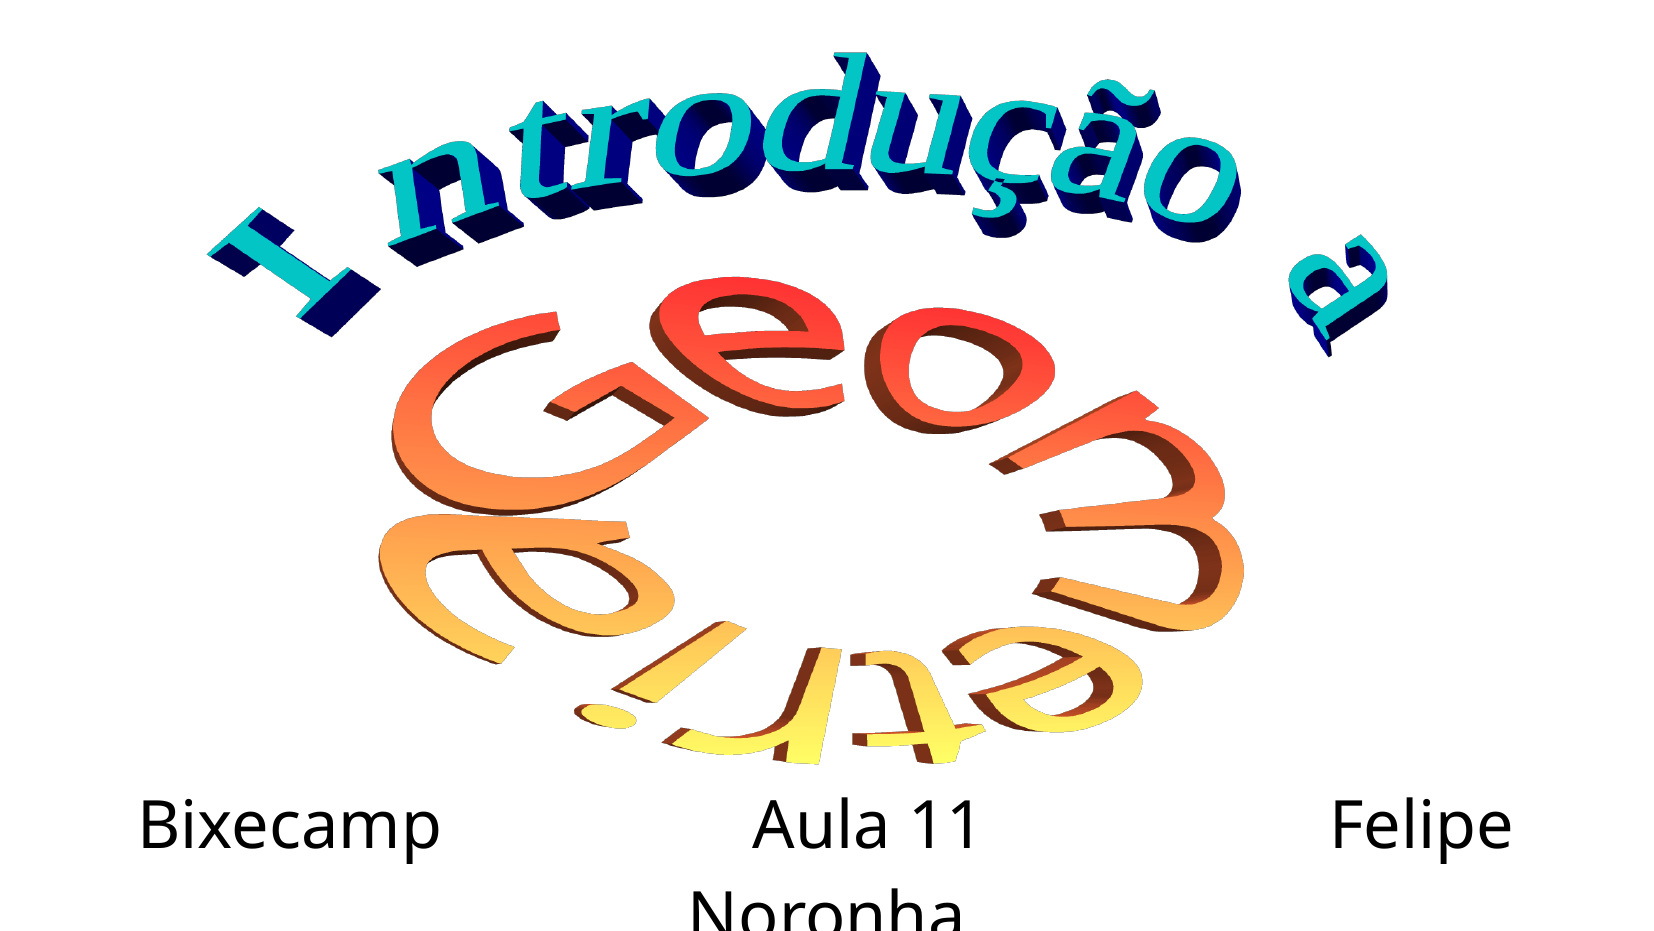

Introdução a
Geometria
# Bixecamp Aula 11 Felipe Noronha